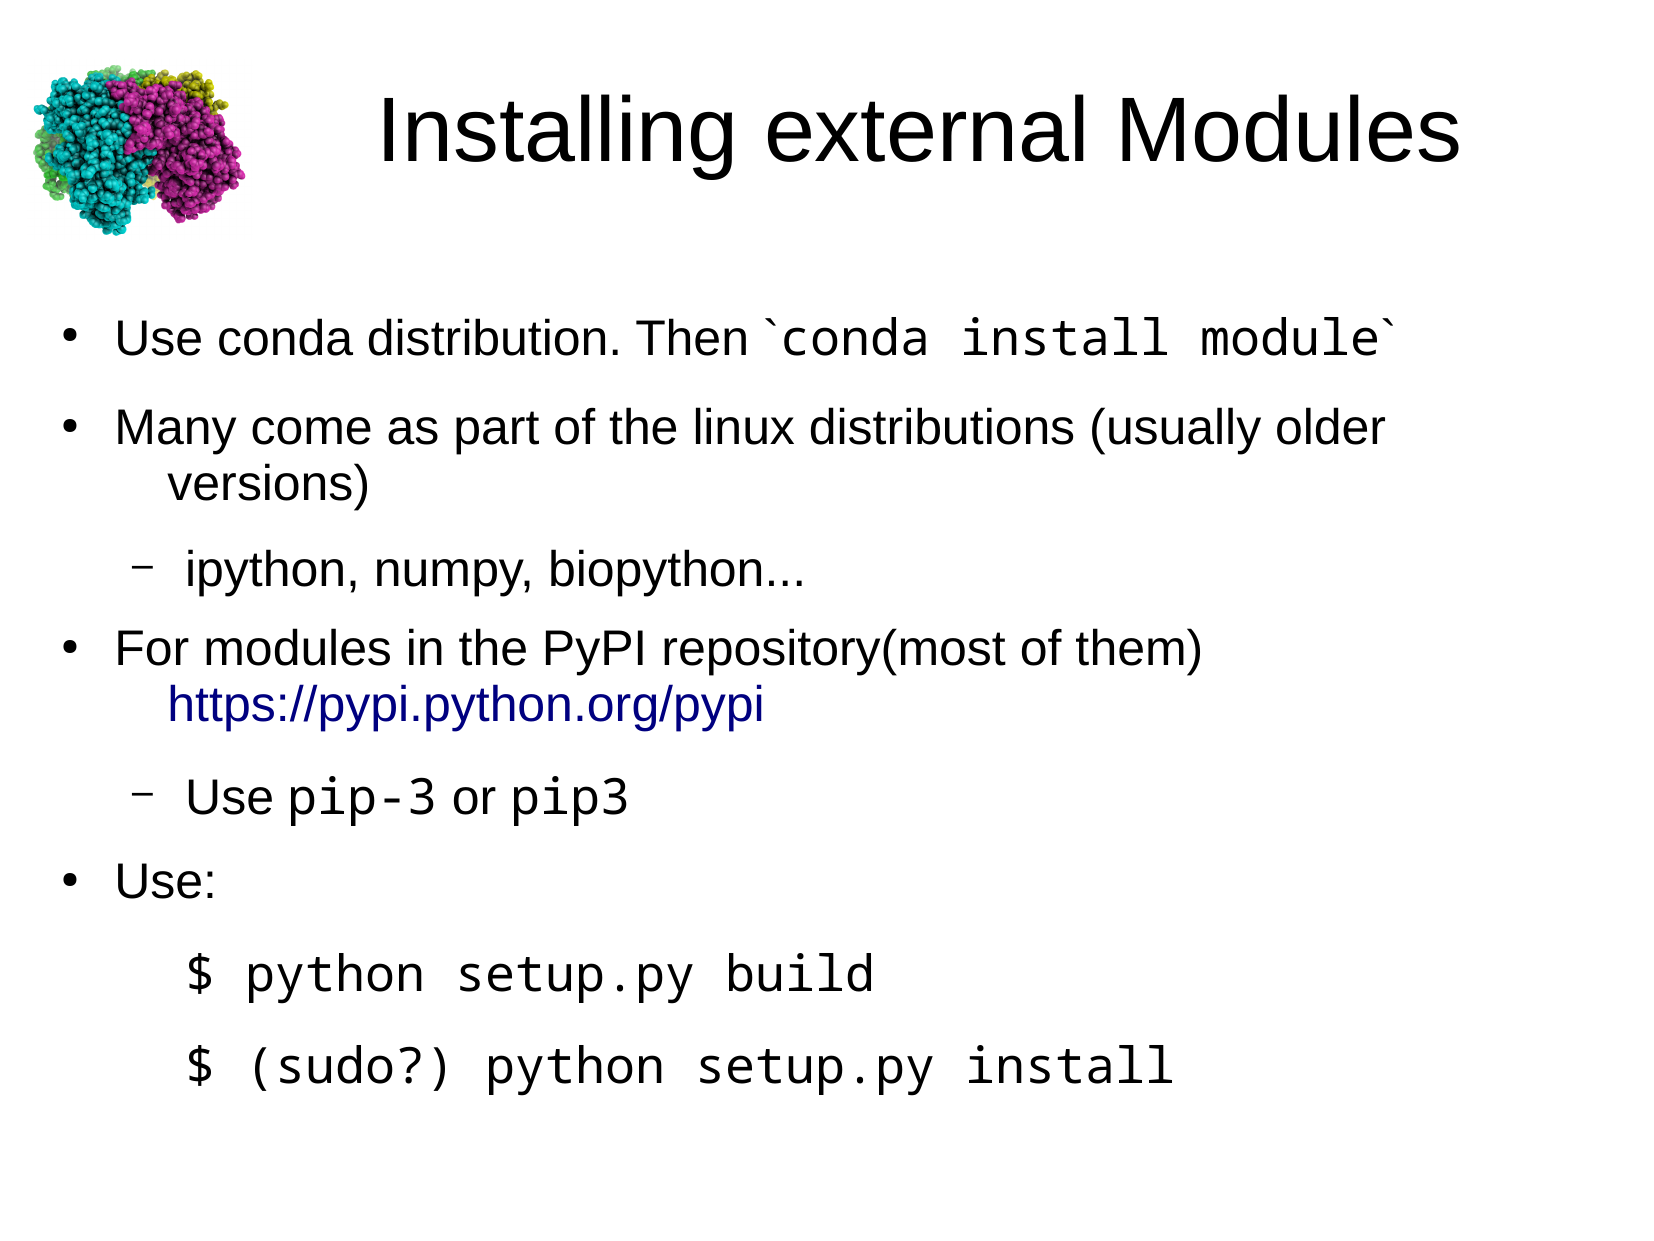

# Installing external Modules
Use conda distribution. Then `conda install module`
Many come as part of the linux distributions (usually older versions)
ipython, numpy, biopython...
For modules in the PyPI repository(most of them) https://pypi.python.org/pypi
Use pip-3 or pip3
Use:
$ python setup.py build
$ (sudo?) python setup.py install